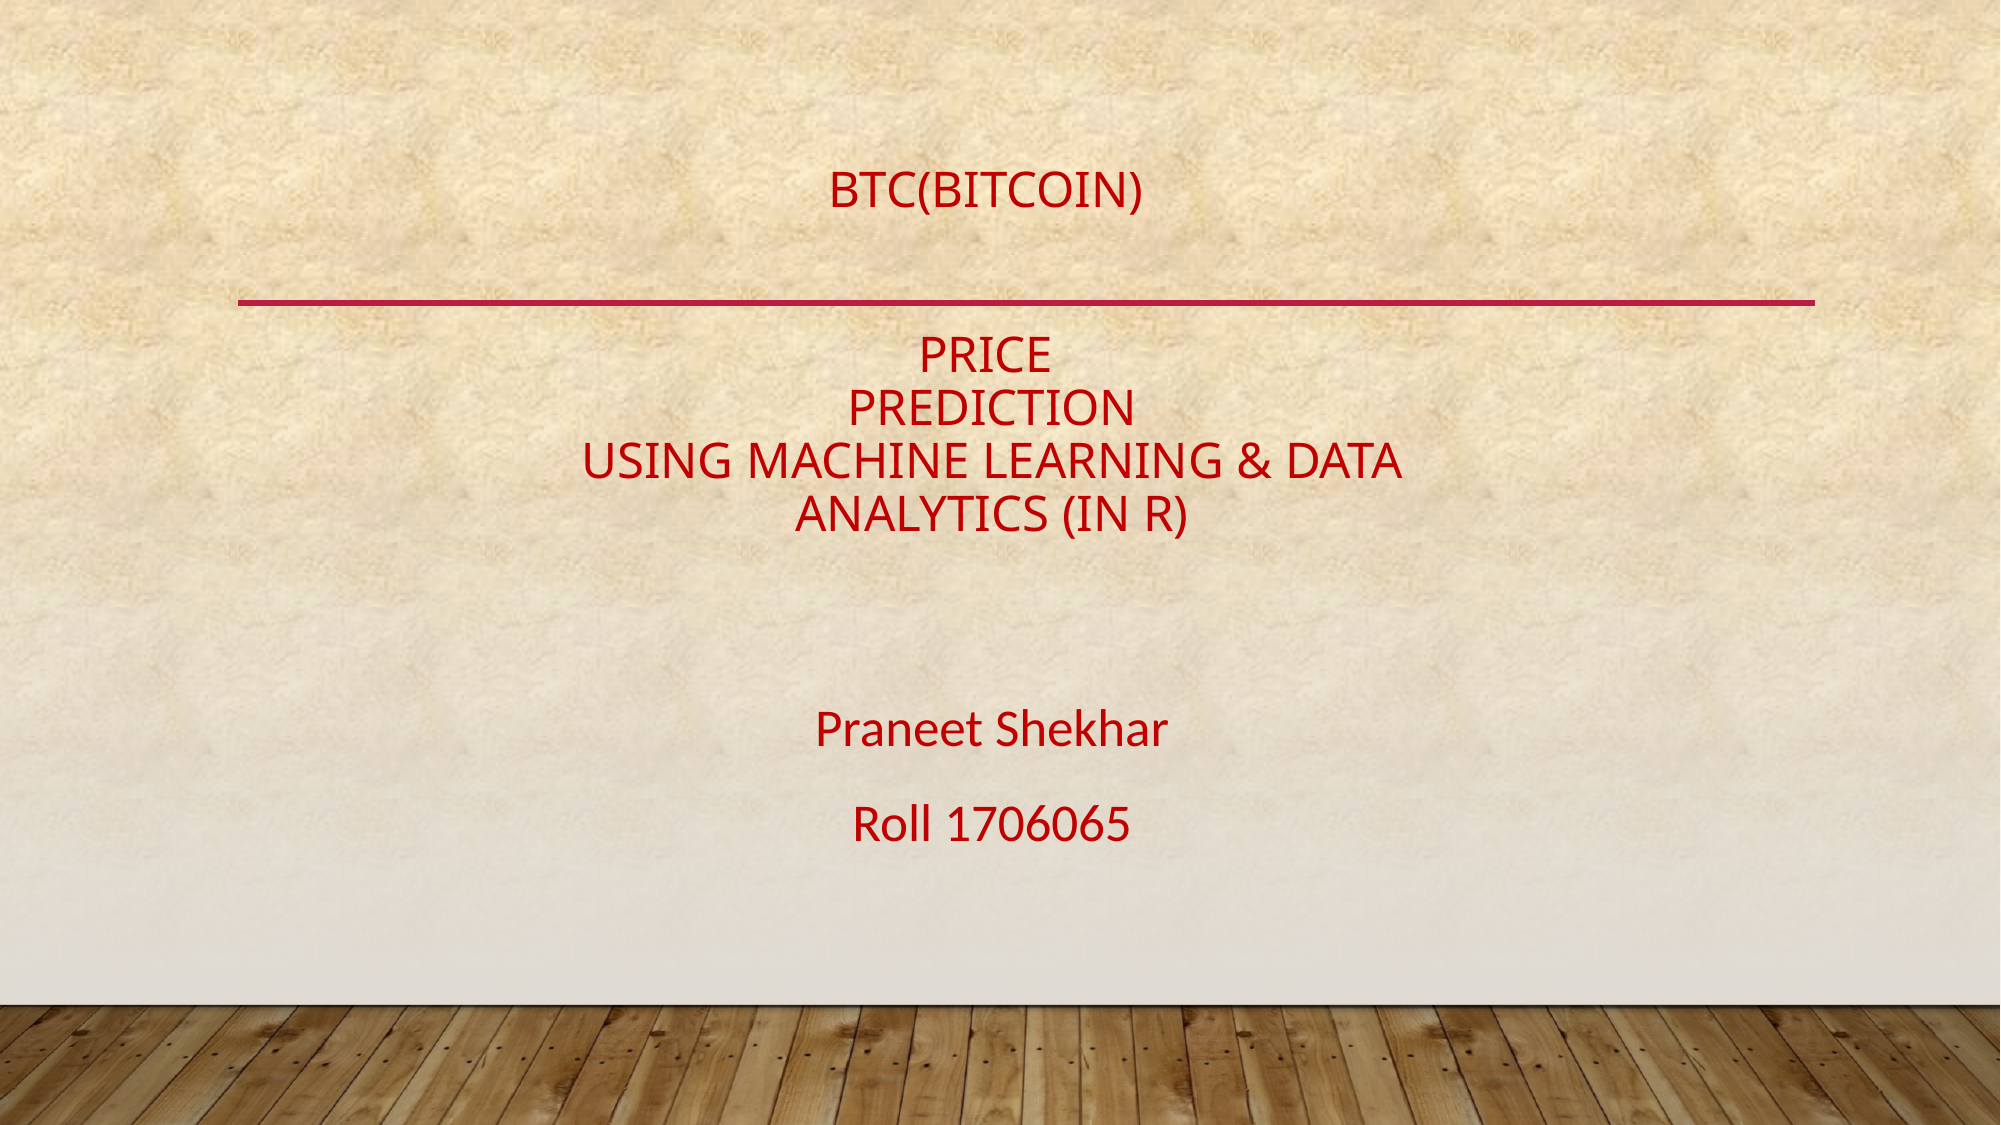

BTC(Bitcoin)
PricE
Prediction
Using Machine Learning & Data analytics (in R)
Praneet Shekhar
Roll 1706065